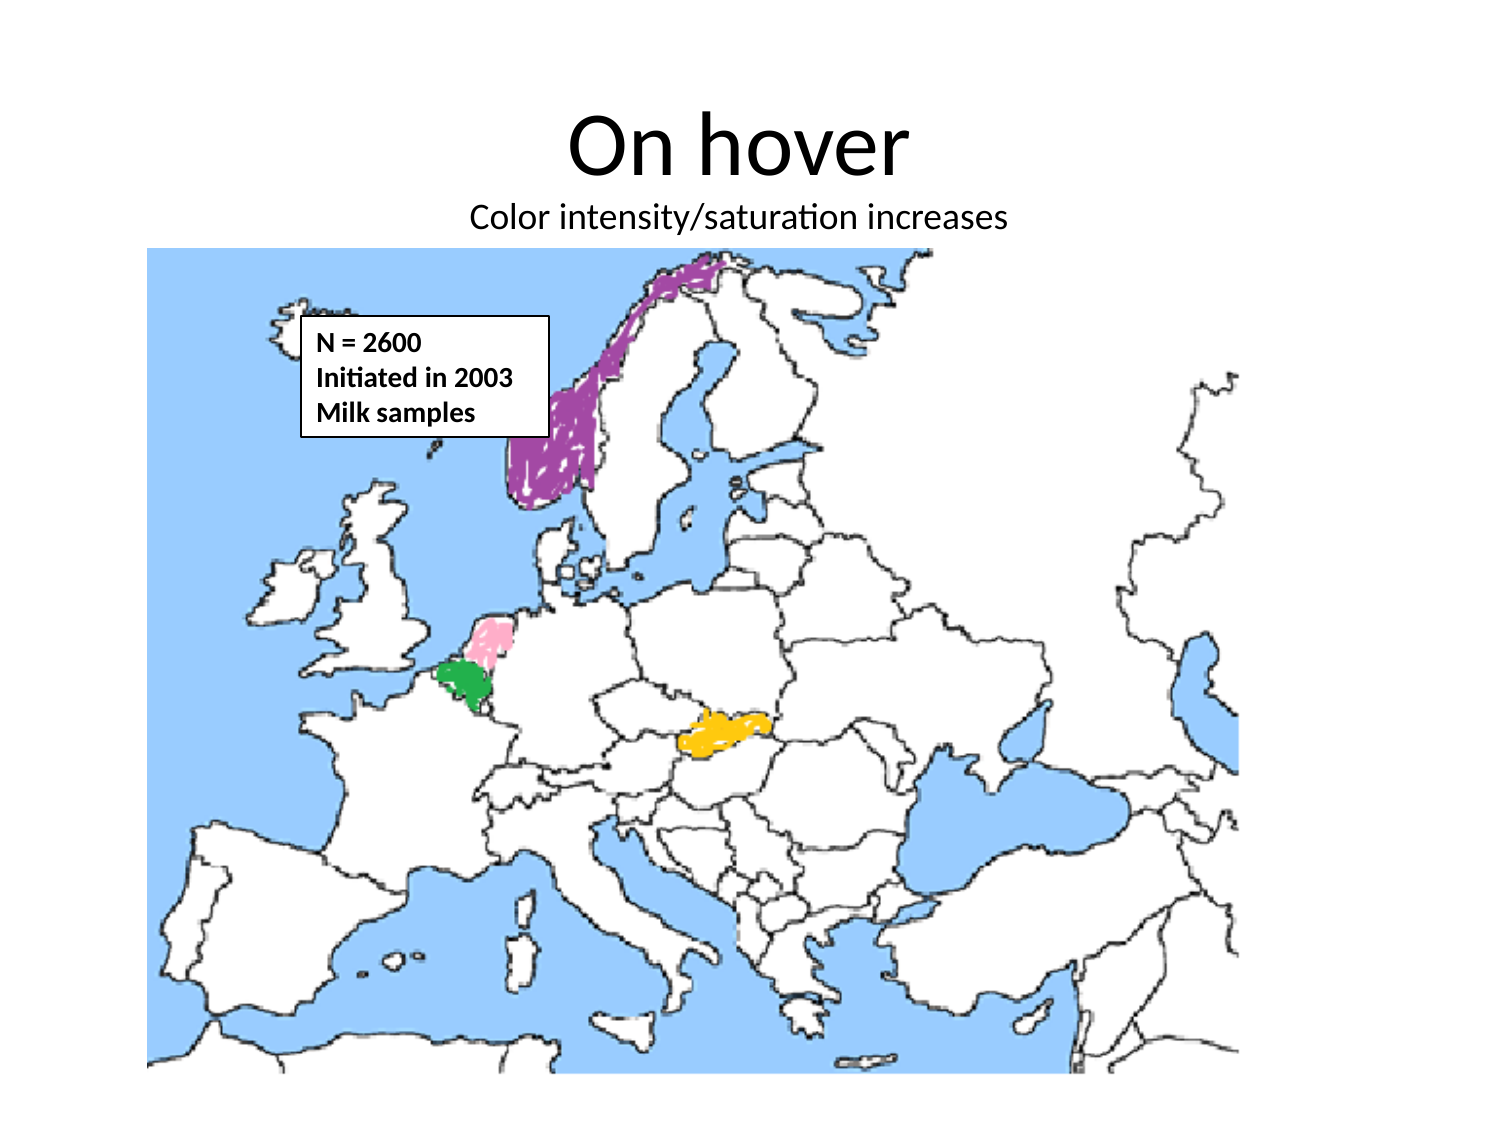

# On hover
Color intensity/saturation increases
N = 2600
Initiated in 2003
Milk samples